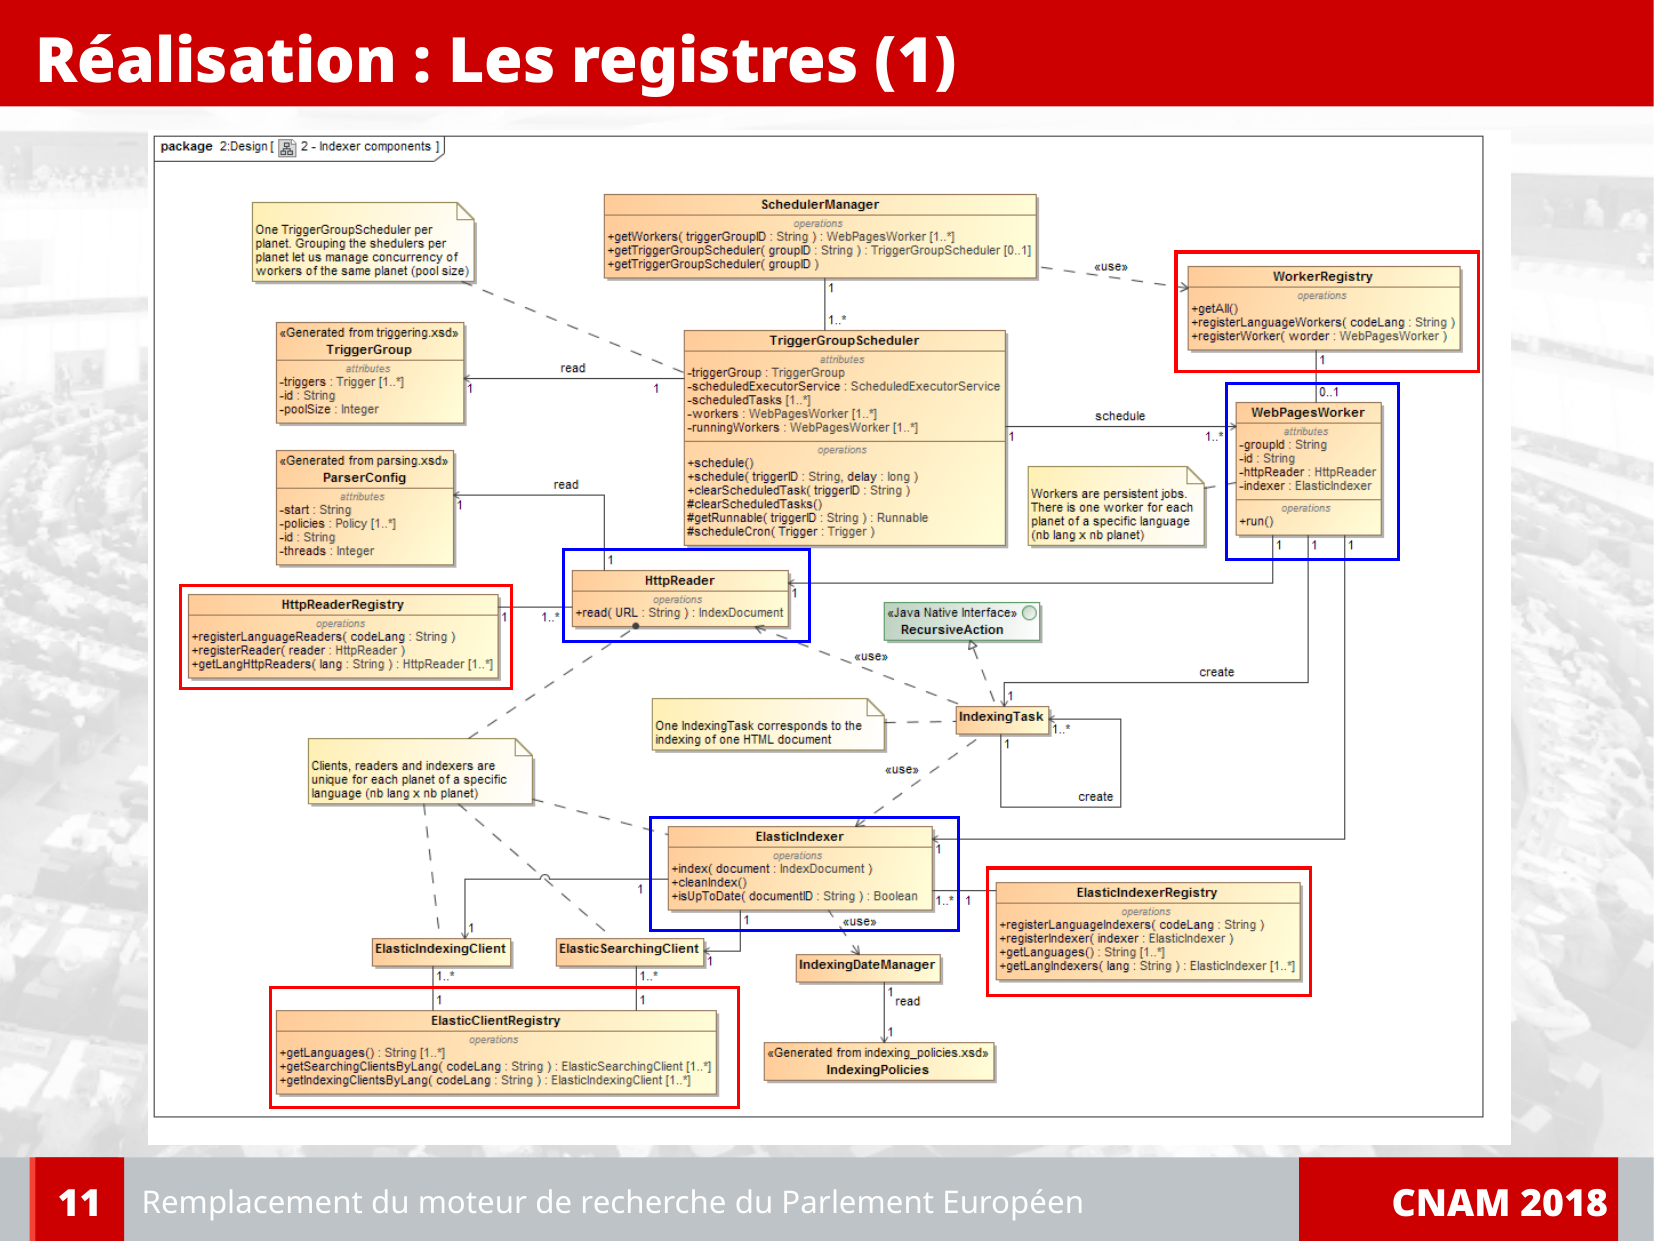

# Réalisation : Les registres (1)
11
Remplacement du moteur de recherche du Parlement Européen